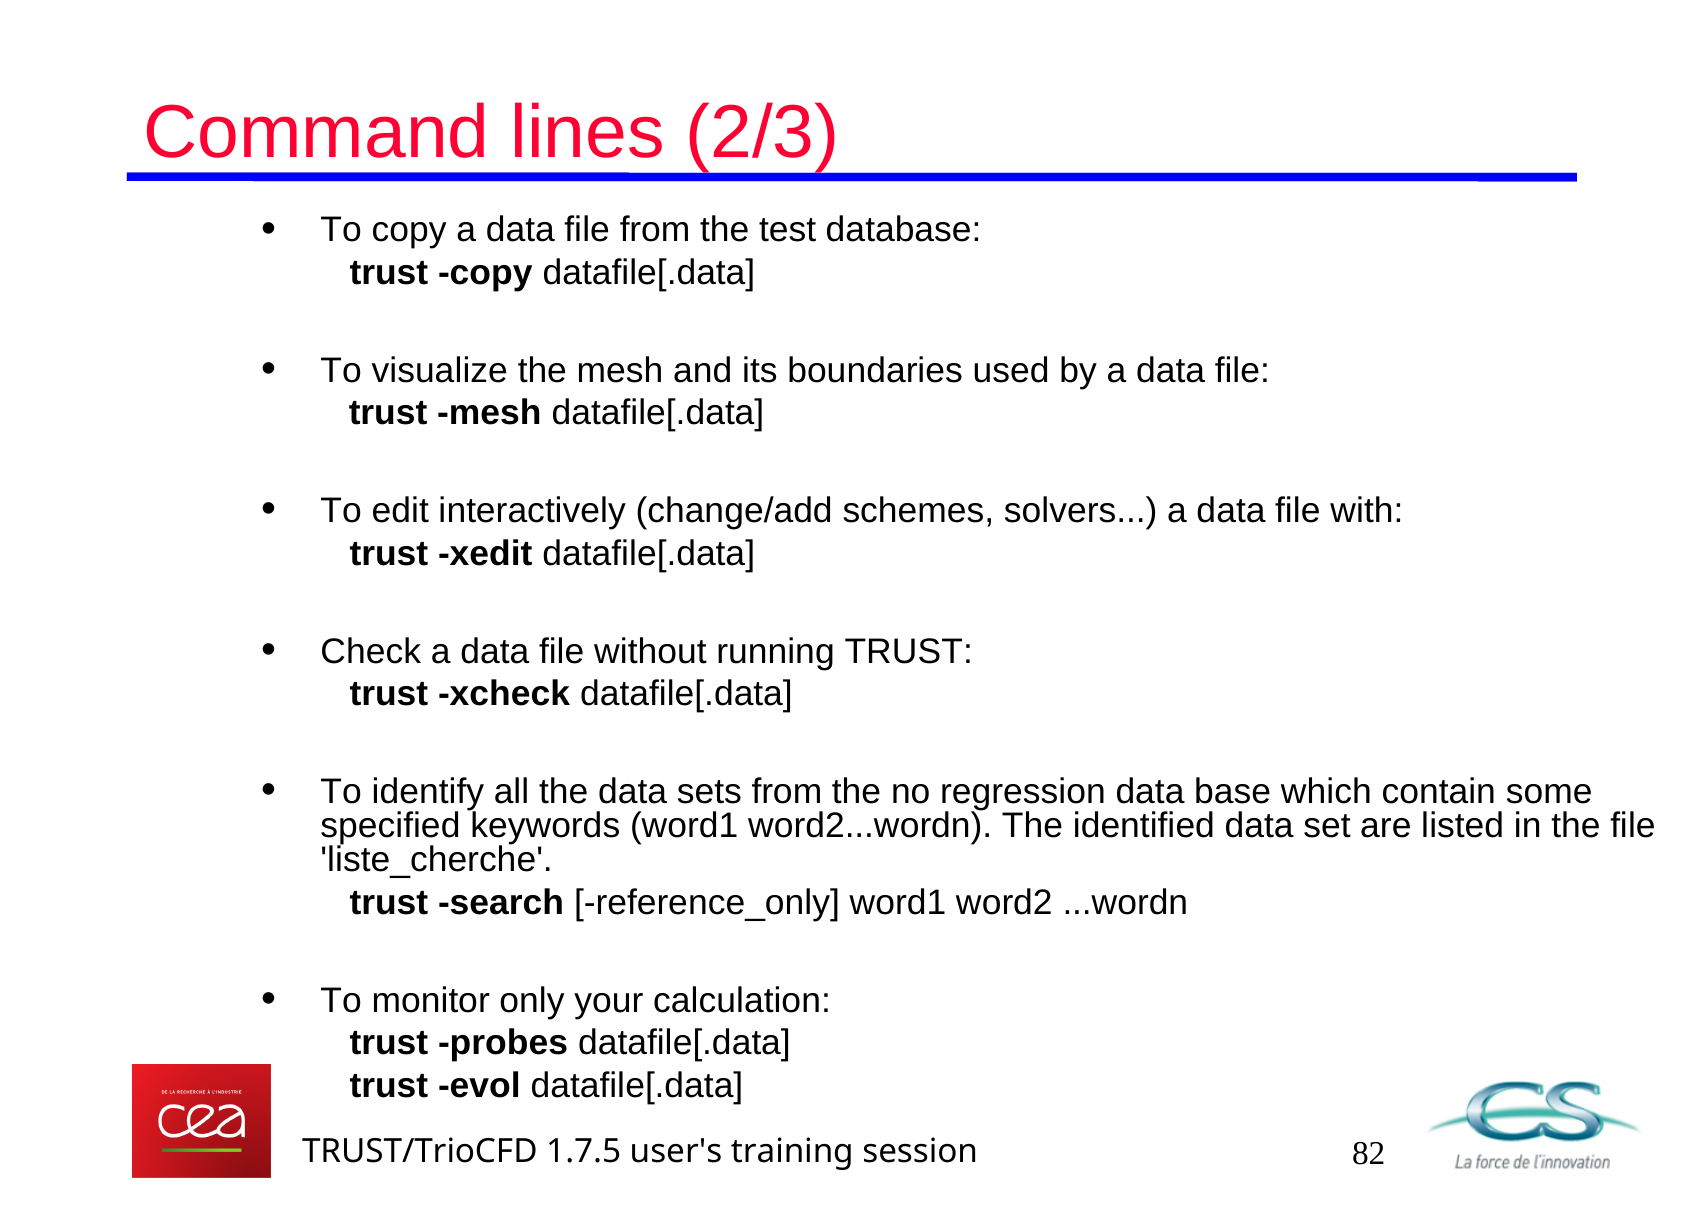

# Command lines (2/3)
To copy a data file from the test database:
 trust -copy datafile[.data]
To visualize the mesh and its boundaries used by a data file:
 trust -mesh datafile[.data]
To edit interactively (change/add schemes, solvers...) a data file with:
 trust -xedit datafile[.data]
Check a data file without running TRUST:
 trust -xcheck datafile[.data]
To identify all the data sets from the no regression data base which contain some specified keywords (word1 word2...wordn). The identified data set are listed in the file 'liste_cherche'.
 trust -search [-reference_only] word1 word2 ...wordn
To monitor only your calculation:
 trust -probes datafile[.data]
 trust -evol datafile[.data]
TRUST/TrioCFD 1.7.5 user's training session
82